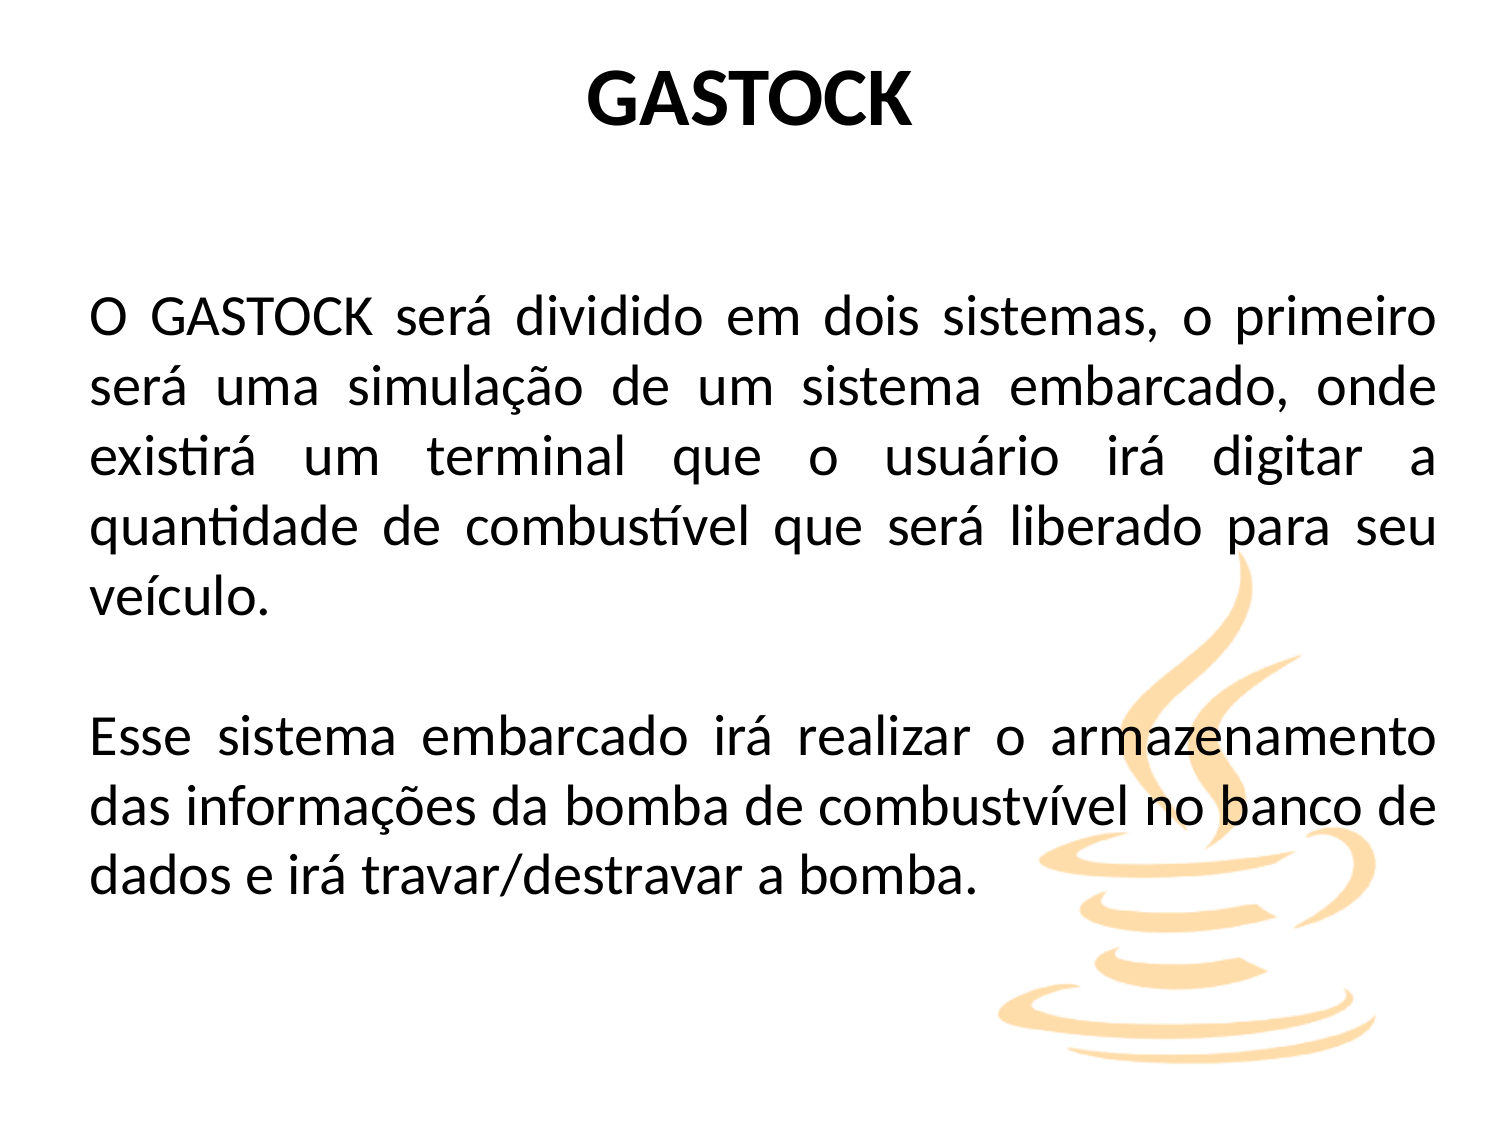

GASTOCK
O GASTOCK será dividido em dois sistemas, o primeiro será uma simulação de um sistema embarcado, onde existirá um terminal que o usuário irá digitar a quantidade de combustível que será liberado para seu veículo.
Esse sistema embarcado irá realizar o armazenamento das informações da bomba de combustvível no banco de dados e irá travar/destravar a bomba.